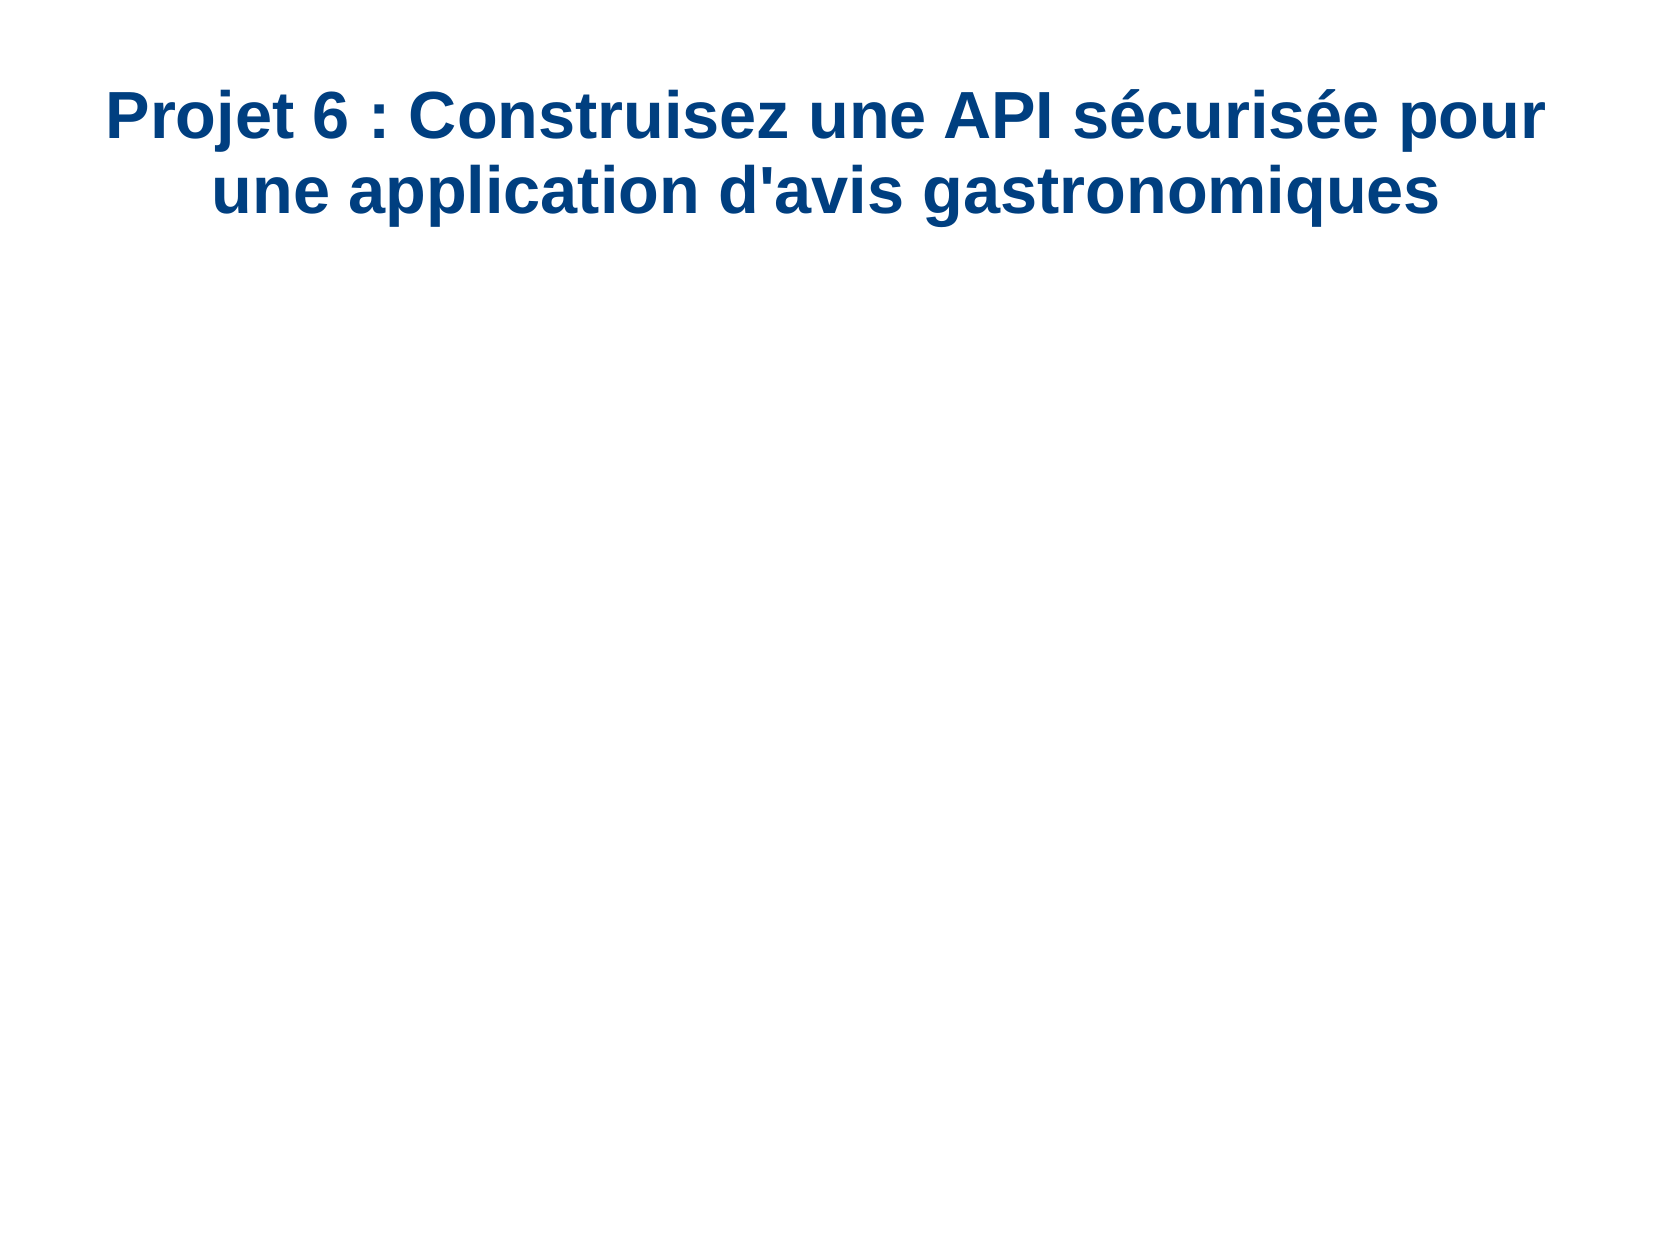

# Projet 6 : Construisez une API sécurisée pour une application d'avis gastronomiques